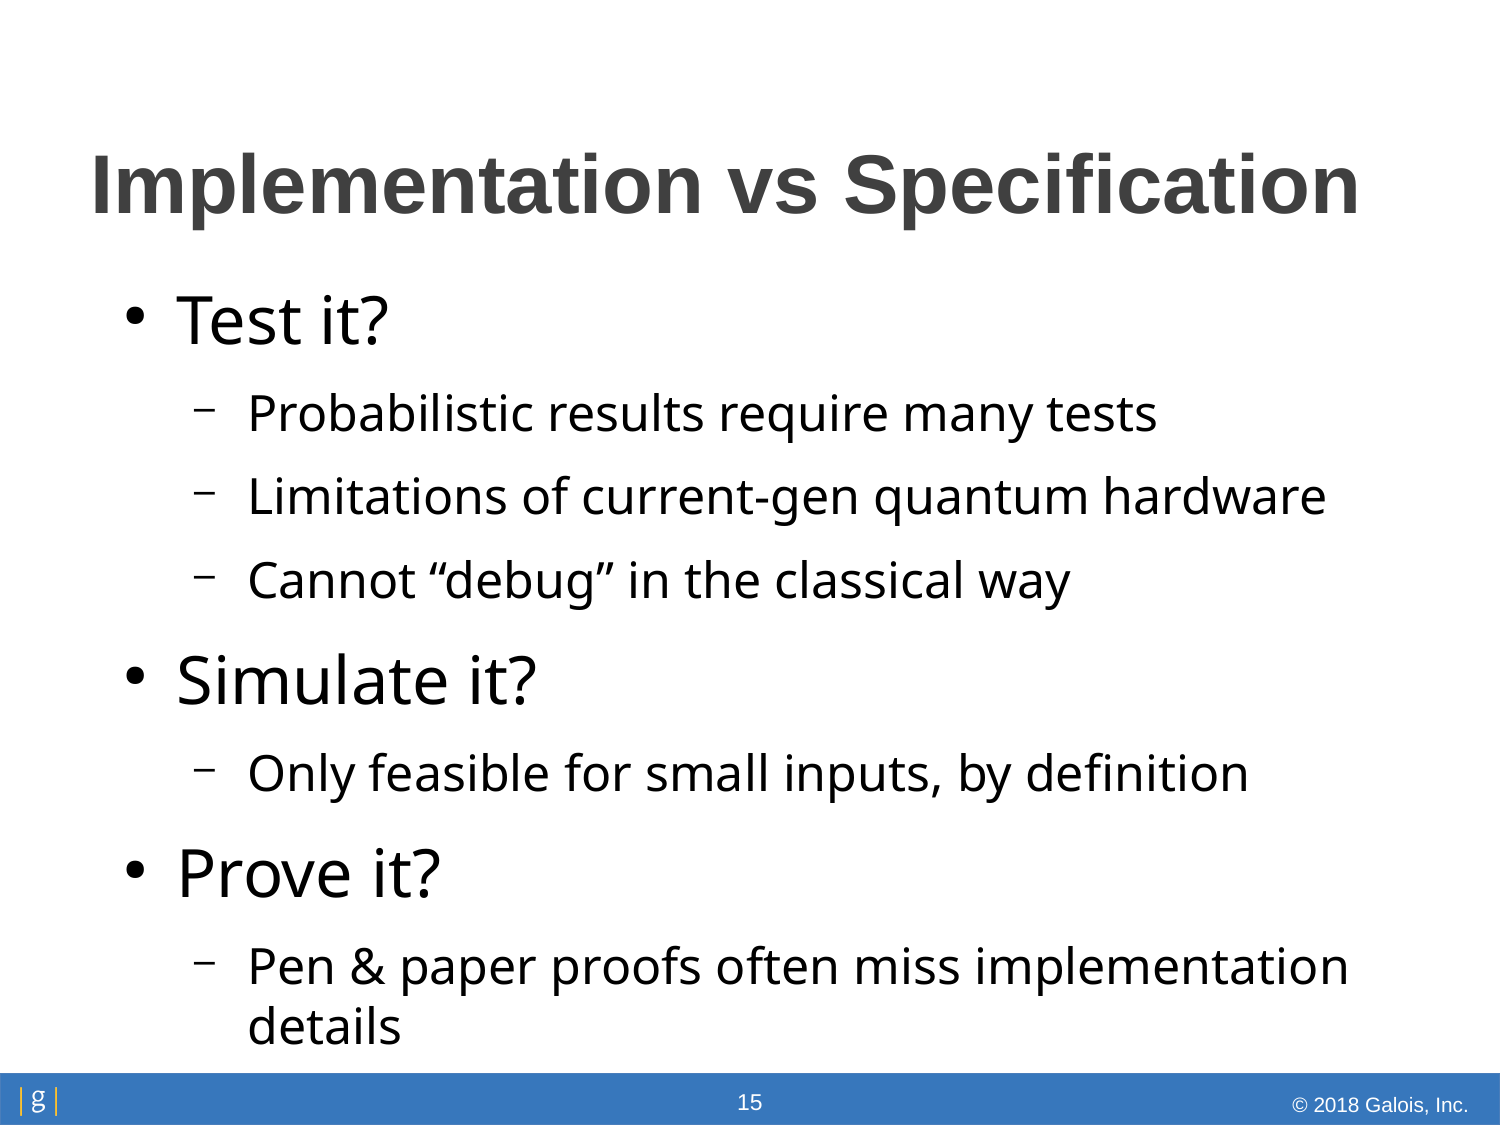

# Implementation vs Specification
Test it?
Probabilistic results require many tests
Limitations of current-gen quantum hardware
Cannot “debug” in the classical way
Simulate it?
Only feasible for small inputs, by definition
Prove it?
Pen & paper proofs often miss implementation details